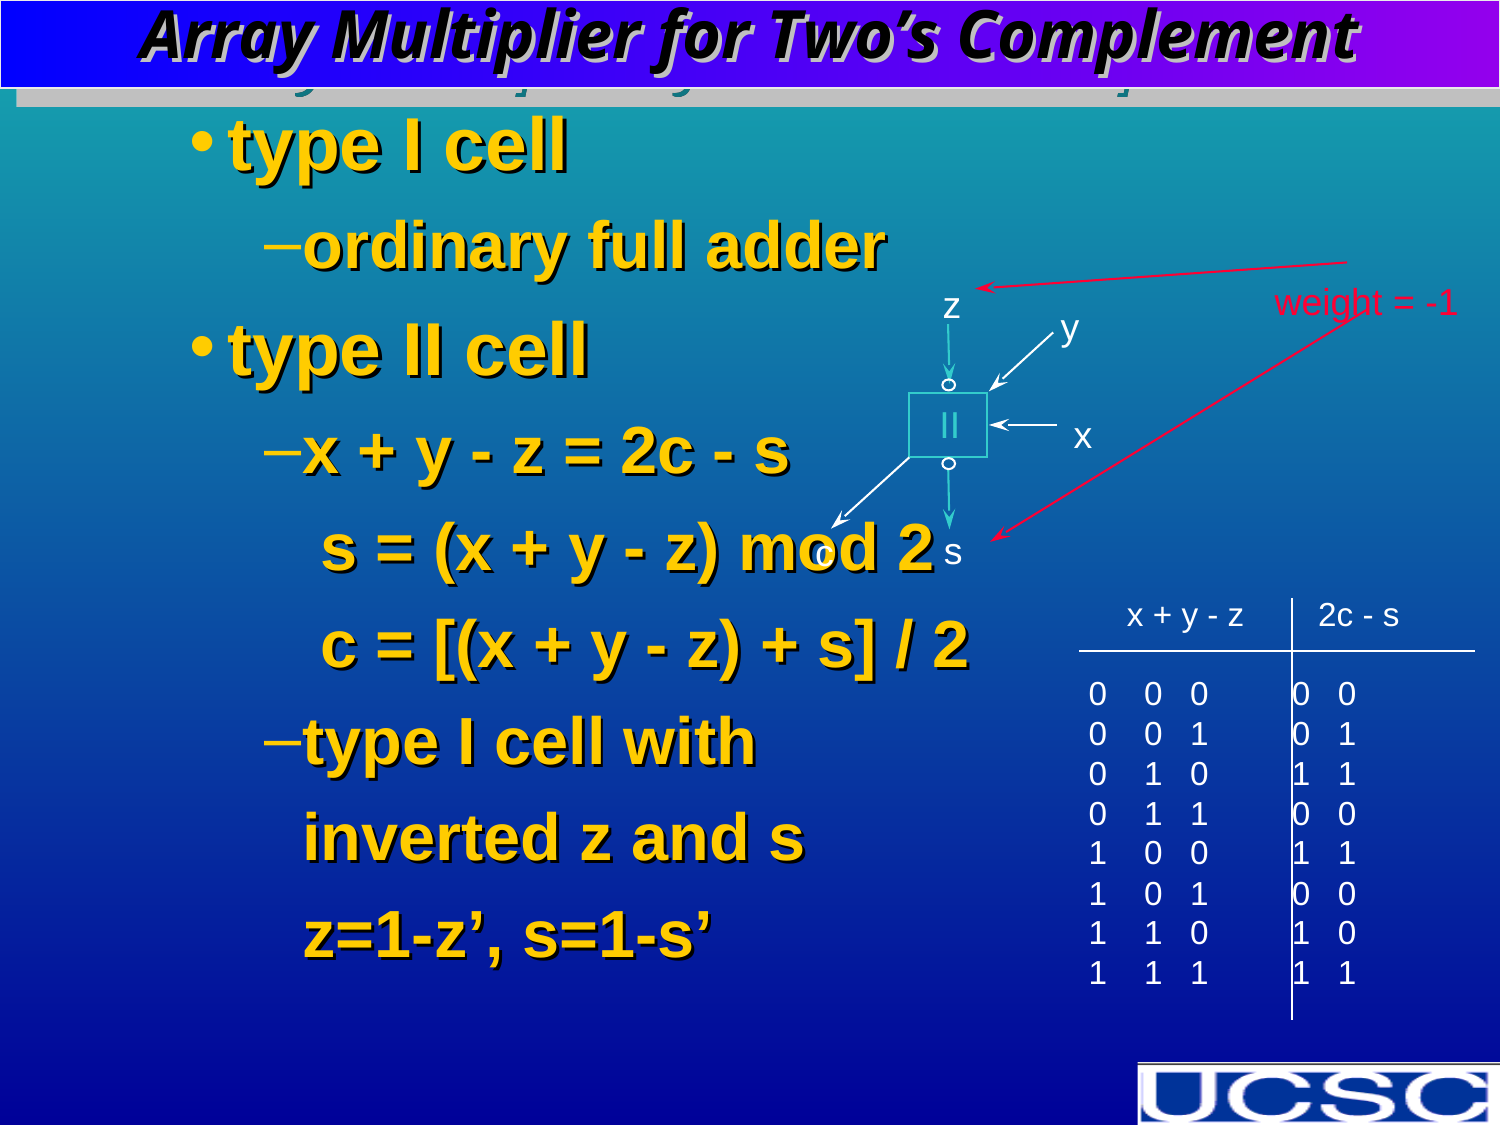

#
Array Multiplier for Two’s Complement
type I cell
ordinary full adder
type II cell
x + y - z = 2c - s
 s = (x + y - z) mod 2
 c = [(x + y - z) + s] / 2
type I cell with
	inverted z and s
	z=1-z’, s=1-s’
z
y
II
x
s
c
x + y - z 2c - s
0 0 0 0 0
0 0 1 0 1
0 1 0 1 1
0 1 1 0 0
1 0 0 1 1
1 0 1 0 0
1 1 0 1 0
1 1 1 1 1
weight = -1